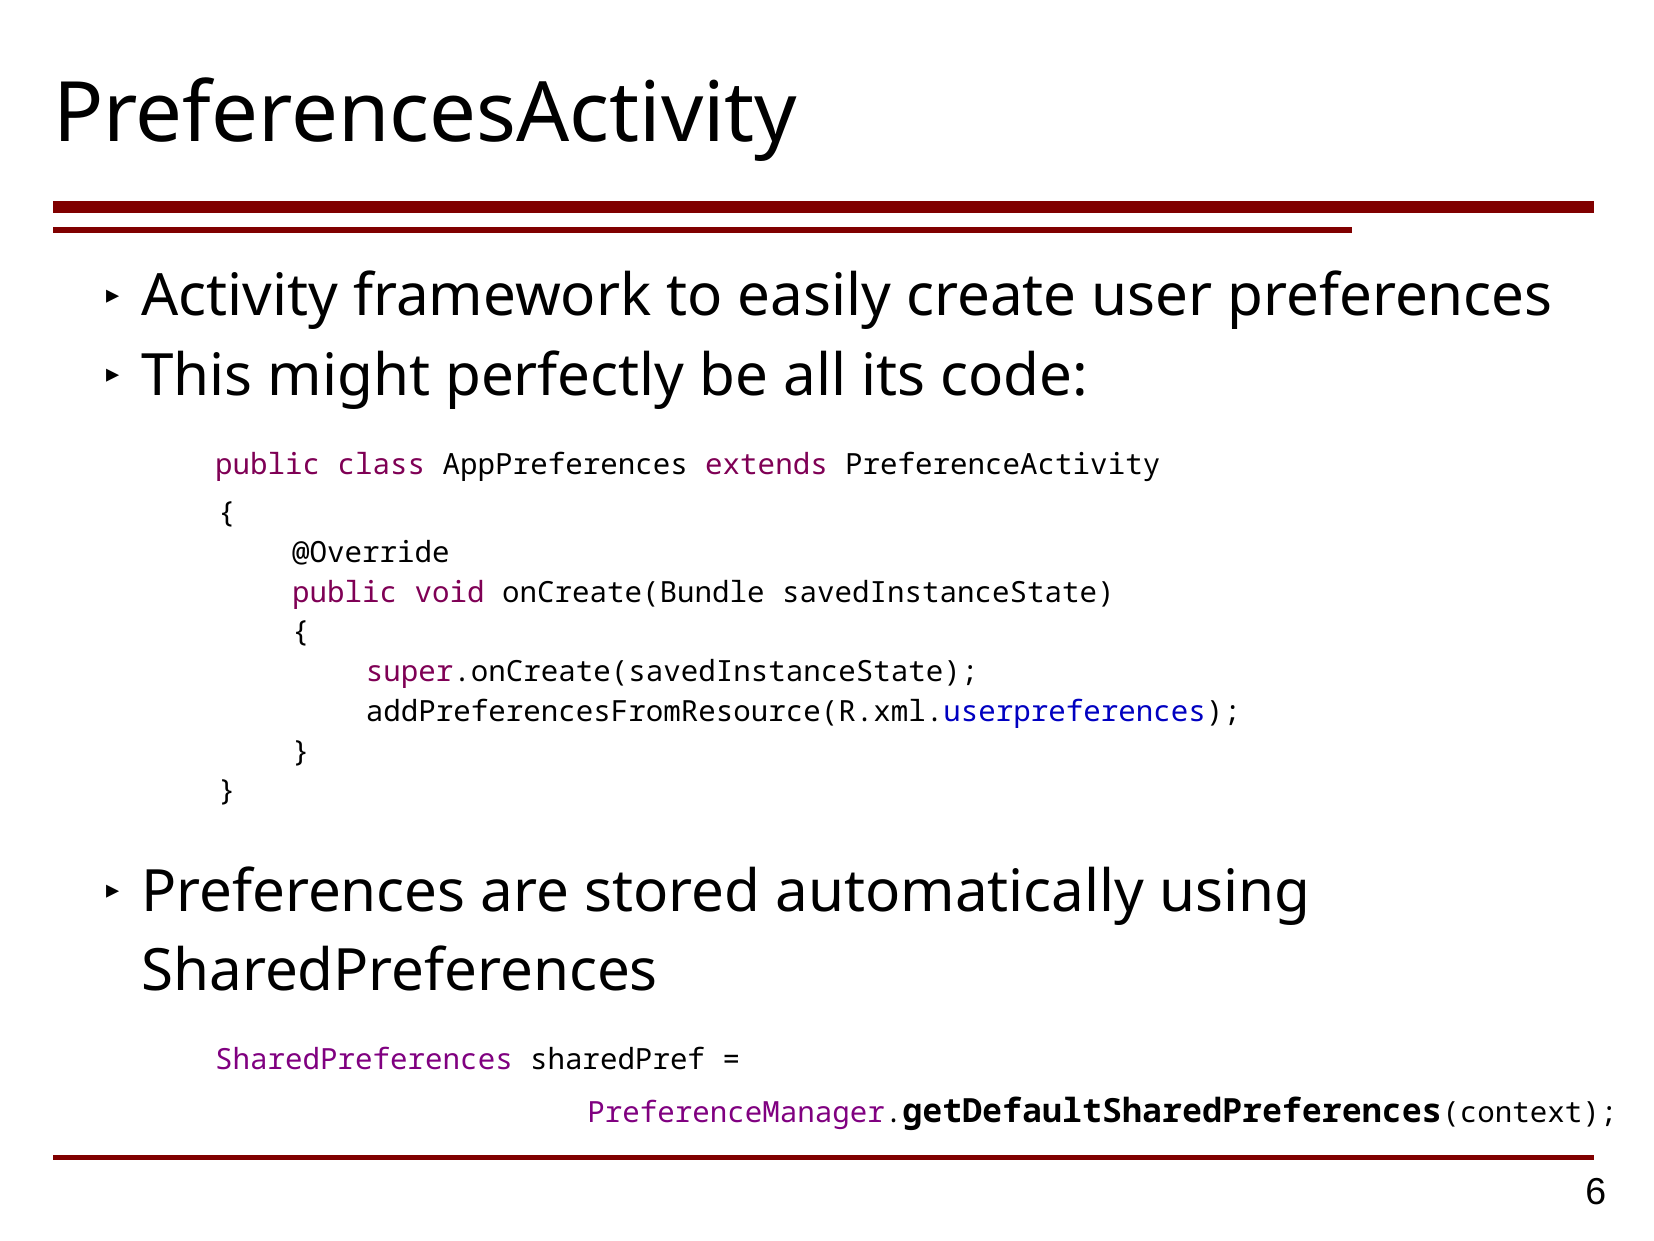

# PreferencesActivity
Activity framework to easily create user preferences
This might perfectly be all its code:
	public class AppPreferences extends PreferenceActivity
		{
			@Override
			public void onCreate(Bundle savedInstanceState)
			{
				super.onCreate(savedInstanceState);
				addPreferencesFromResource(R.xml.userpreferences);
			}
		}
Preferences are stored automatically using
SharedPreferences
	SharedPreferences sharedPref =
							PreferenceManager.getDefaultSharedPreferences(context);